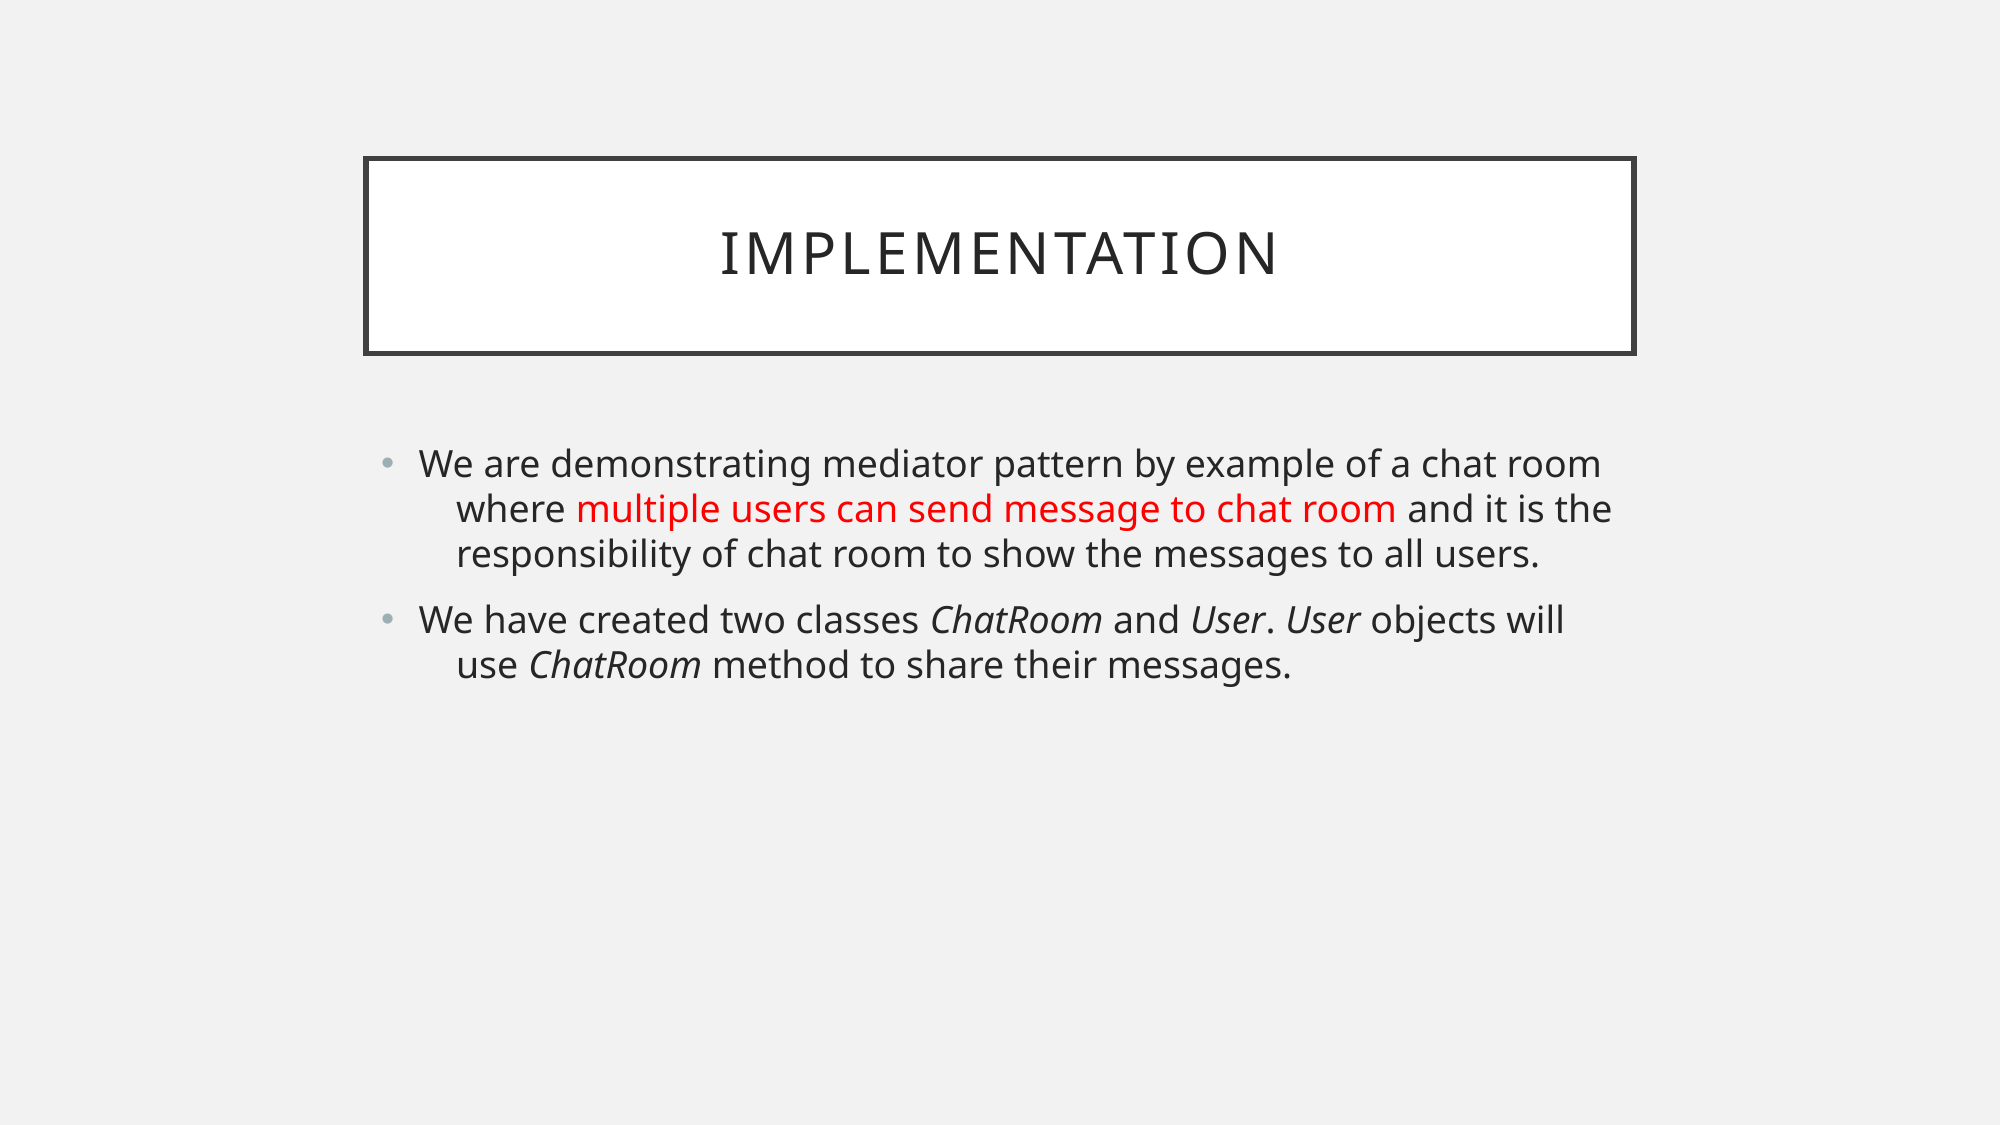

# Implementation
We are demonstrating mediator pattern by example of a chat room where multiple users can send message to chat room and it is the responsibility of chat room to show the messages to all users.
We have created two classes ChatRoom and User. User objects will use ChatRoom method to share their messages.